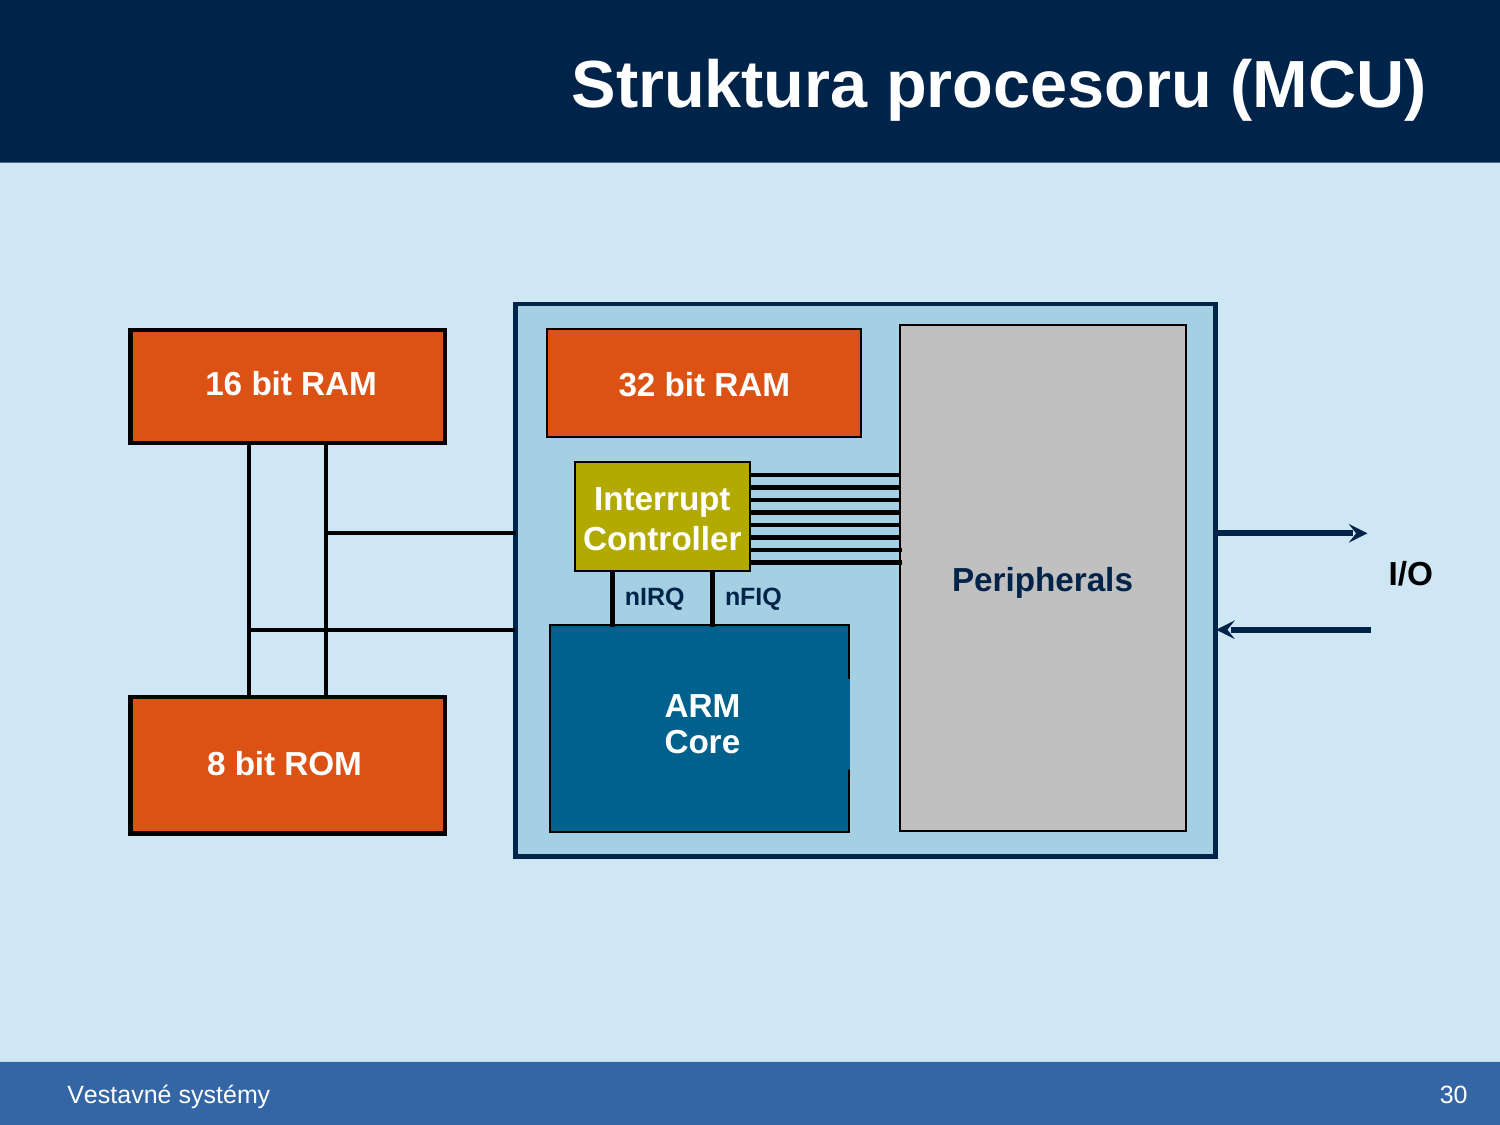

# Struktura procesoru (MCU)
Peripherals
32 bit RAM
16 bit RAM
Interrupt
Controller
I/O
nIRQ
nFIQ
ARM
Core
8 bit ROM